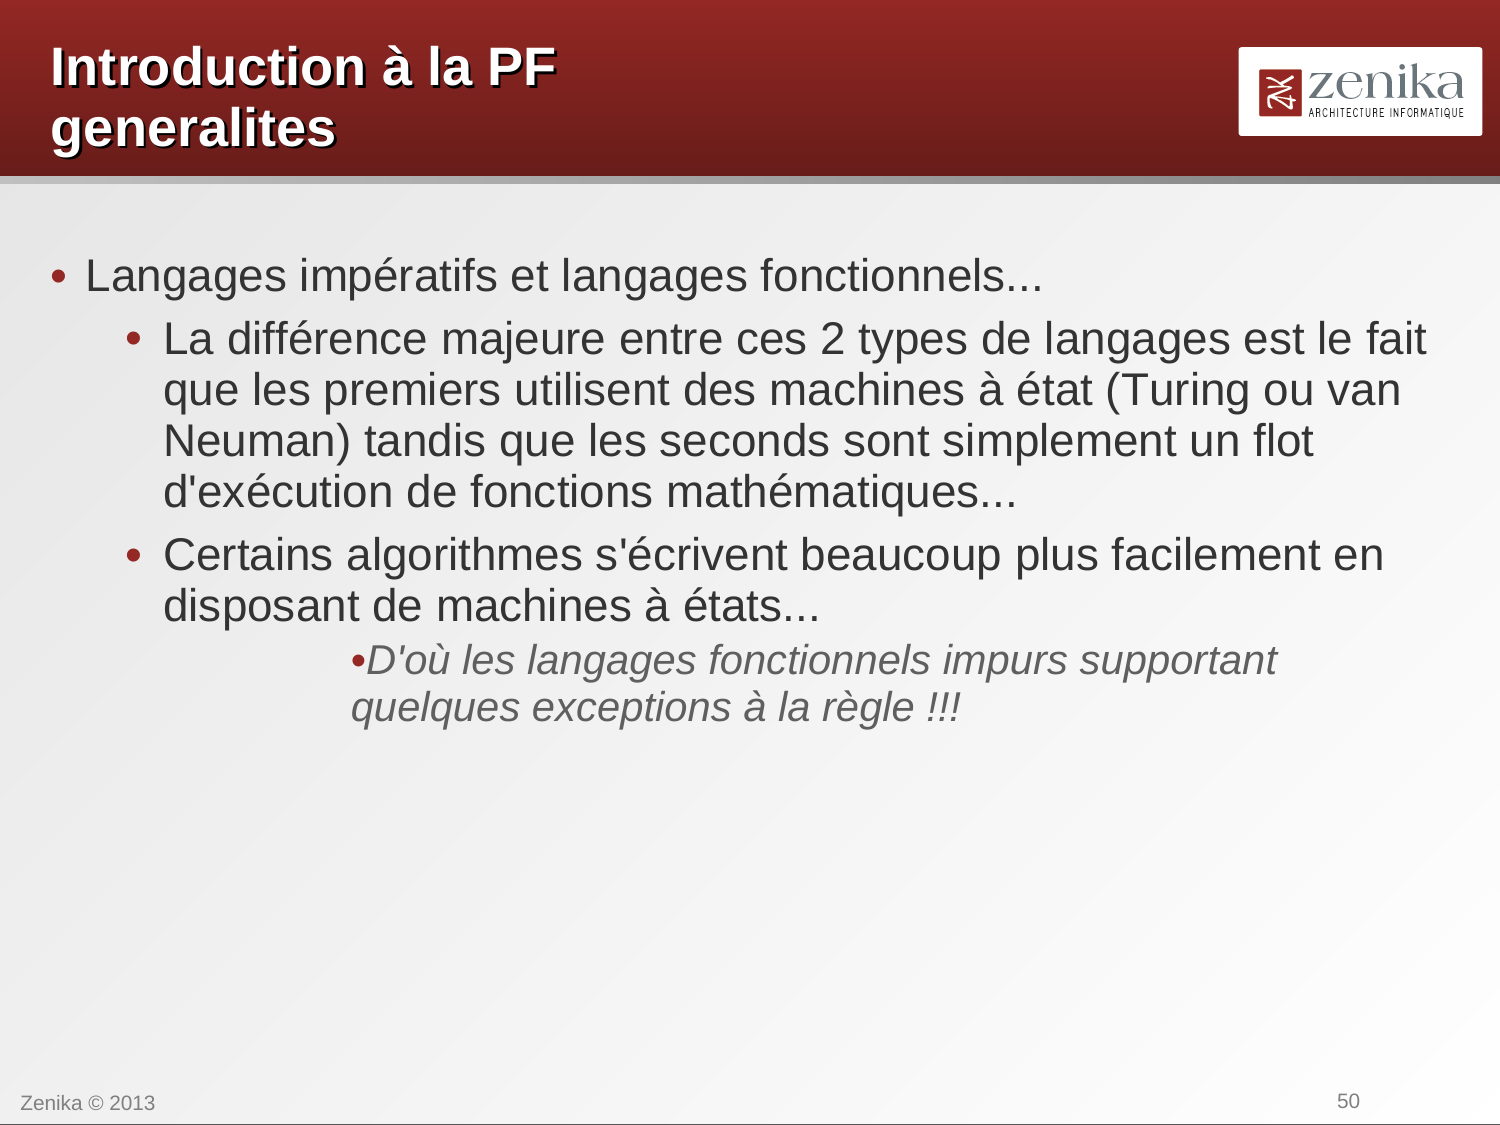

# Introduction à la PF generalites
Langages impératifs et langages fonctionnels...
La différence majeure entre ces 2 types de langages est le fait que les premiers utilisent des machines à état (Turing ou van Neuman) tandis que les seconds sont simplement un flot d'exécution de fonctions mathématiques...
Certains algorithmes s'écrivent beaucoup plus facilement en disposant de machines à états...
D'où les langages fonctionnels impurs supportant quelques exceptions à la règle !!!